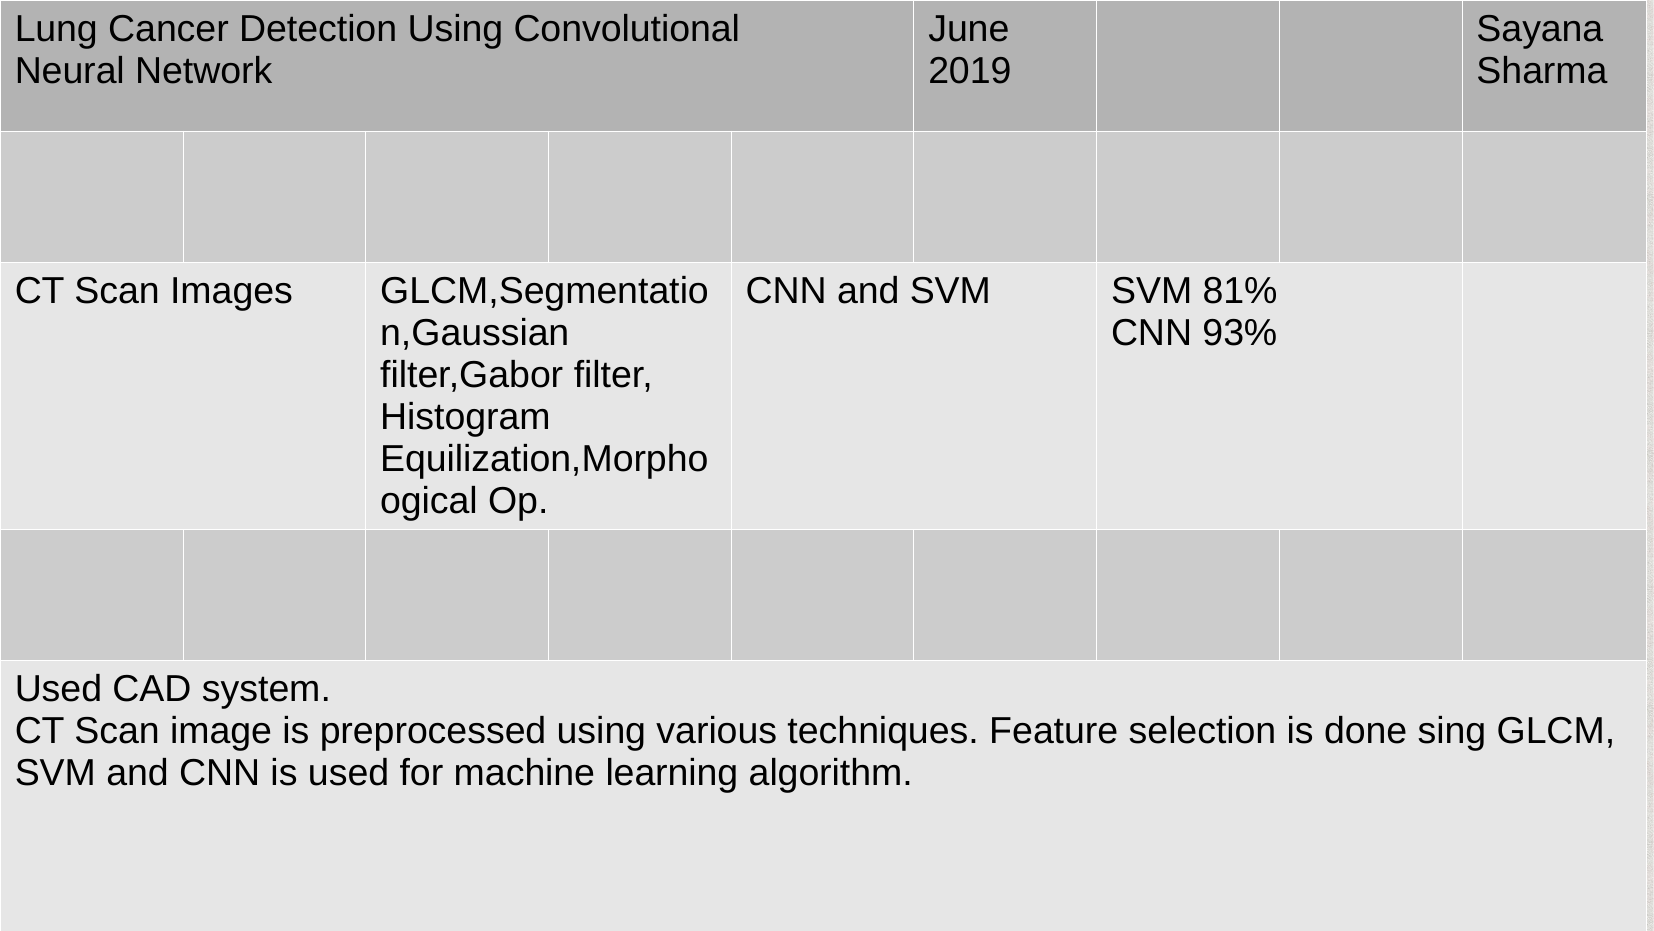

| Lung Cancer Detection Using Convolutional Neural Network | | | | | June 2019 | | | Sayana Sharma |
| --- | --- | --- | --- | --- | --- | --- | --- | --- |
| | | | | | | | | |
| CT Scan Images | | GLCM,Segmentation,Gaussian filter,Gabor filter, Histogram Equilization,Morphoogical Op. | | CNN and SVM | | SVM 81% CNN 93% | | |
| | | | | | | | | |
| Used CAD system. CT Scan image is preprocessed using various techniques. Feature selection is done sing GLCM, SVM and CNN is used for machine learning algorithm. | | | | | | | | |